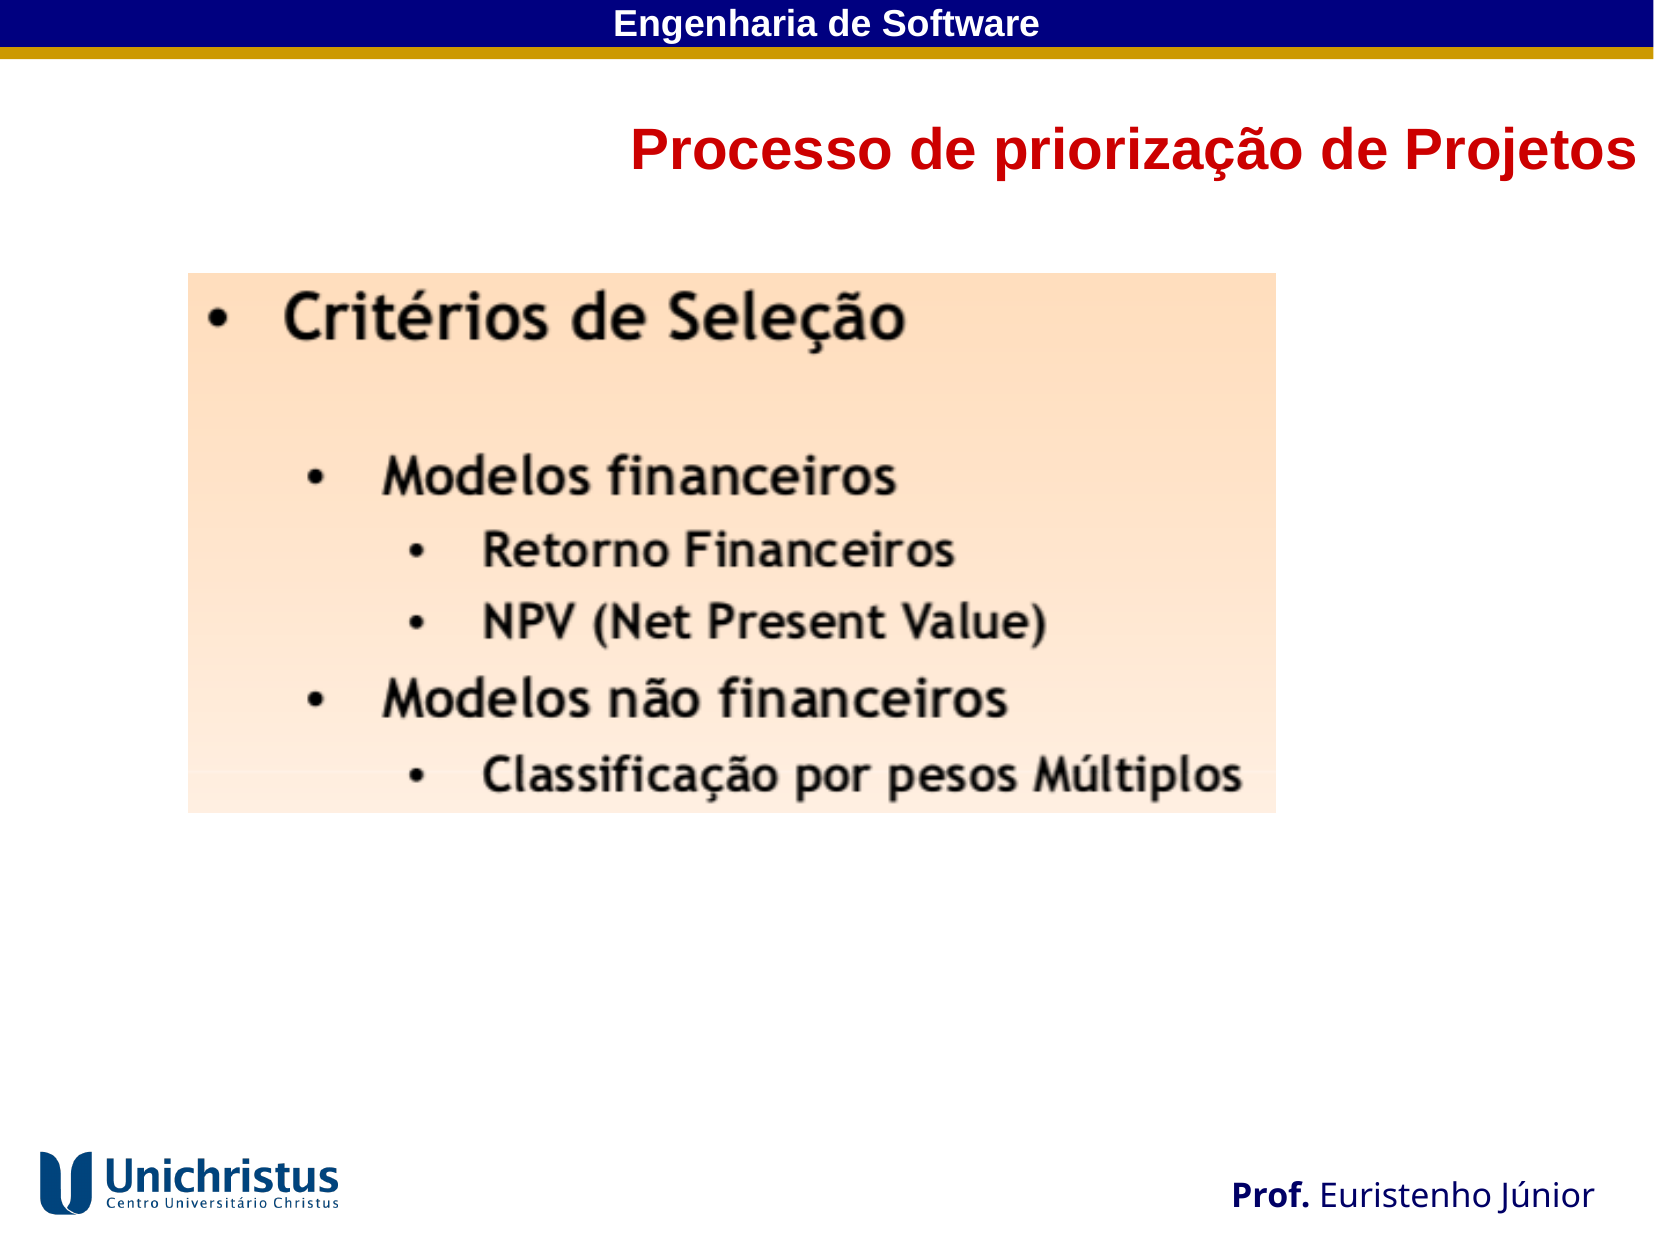

Engenharia de Software
Processo de priorização de Projetos
Prof. Euristenho Júnior